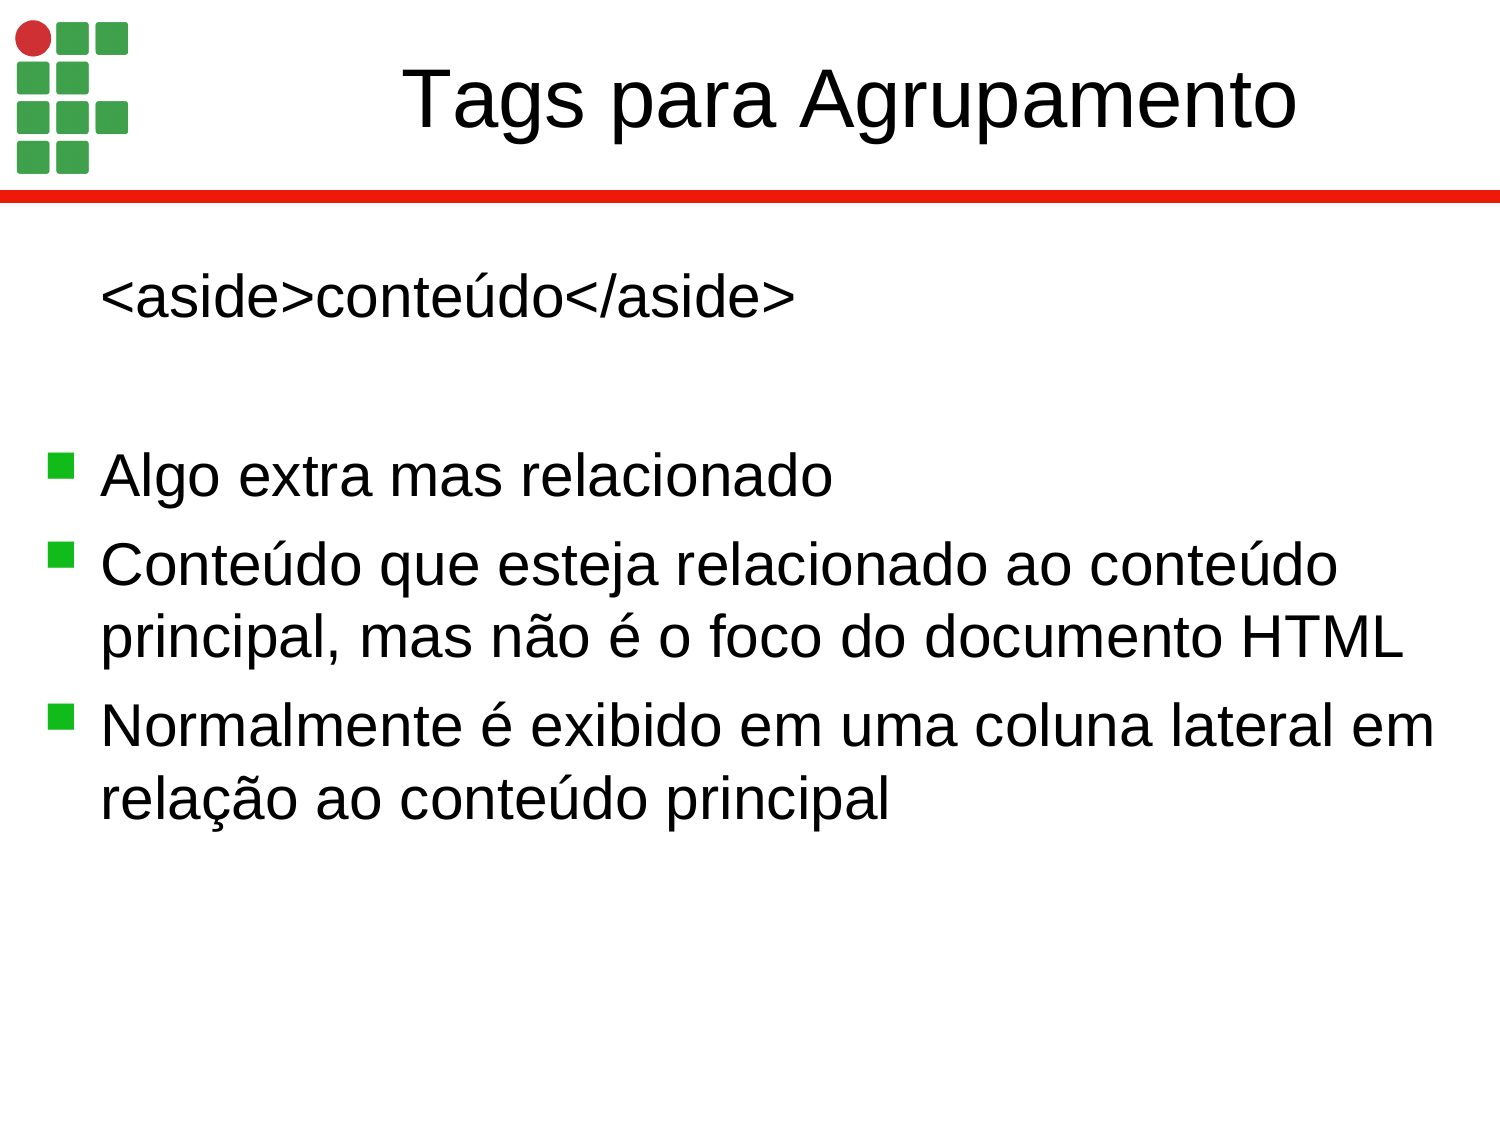

# Tags para Agrupamento
<aside>conteúdo</aside>
Algo extra mas relacionado
Conteúdo que esteja relacionado ao conteúdo principal, mas não é o foco do documento HTML
Normalmente é exibido em uma coluna lateral em relação ao conteúdo principal